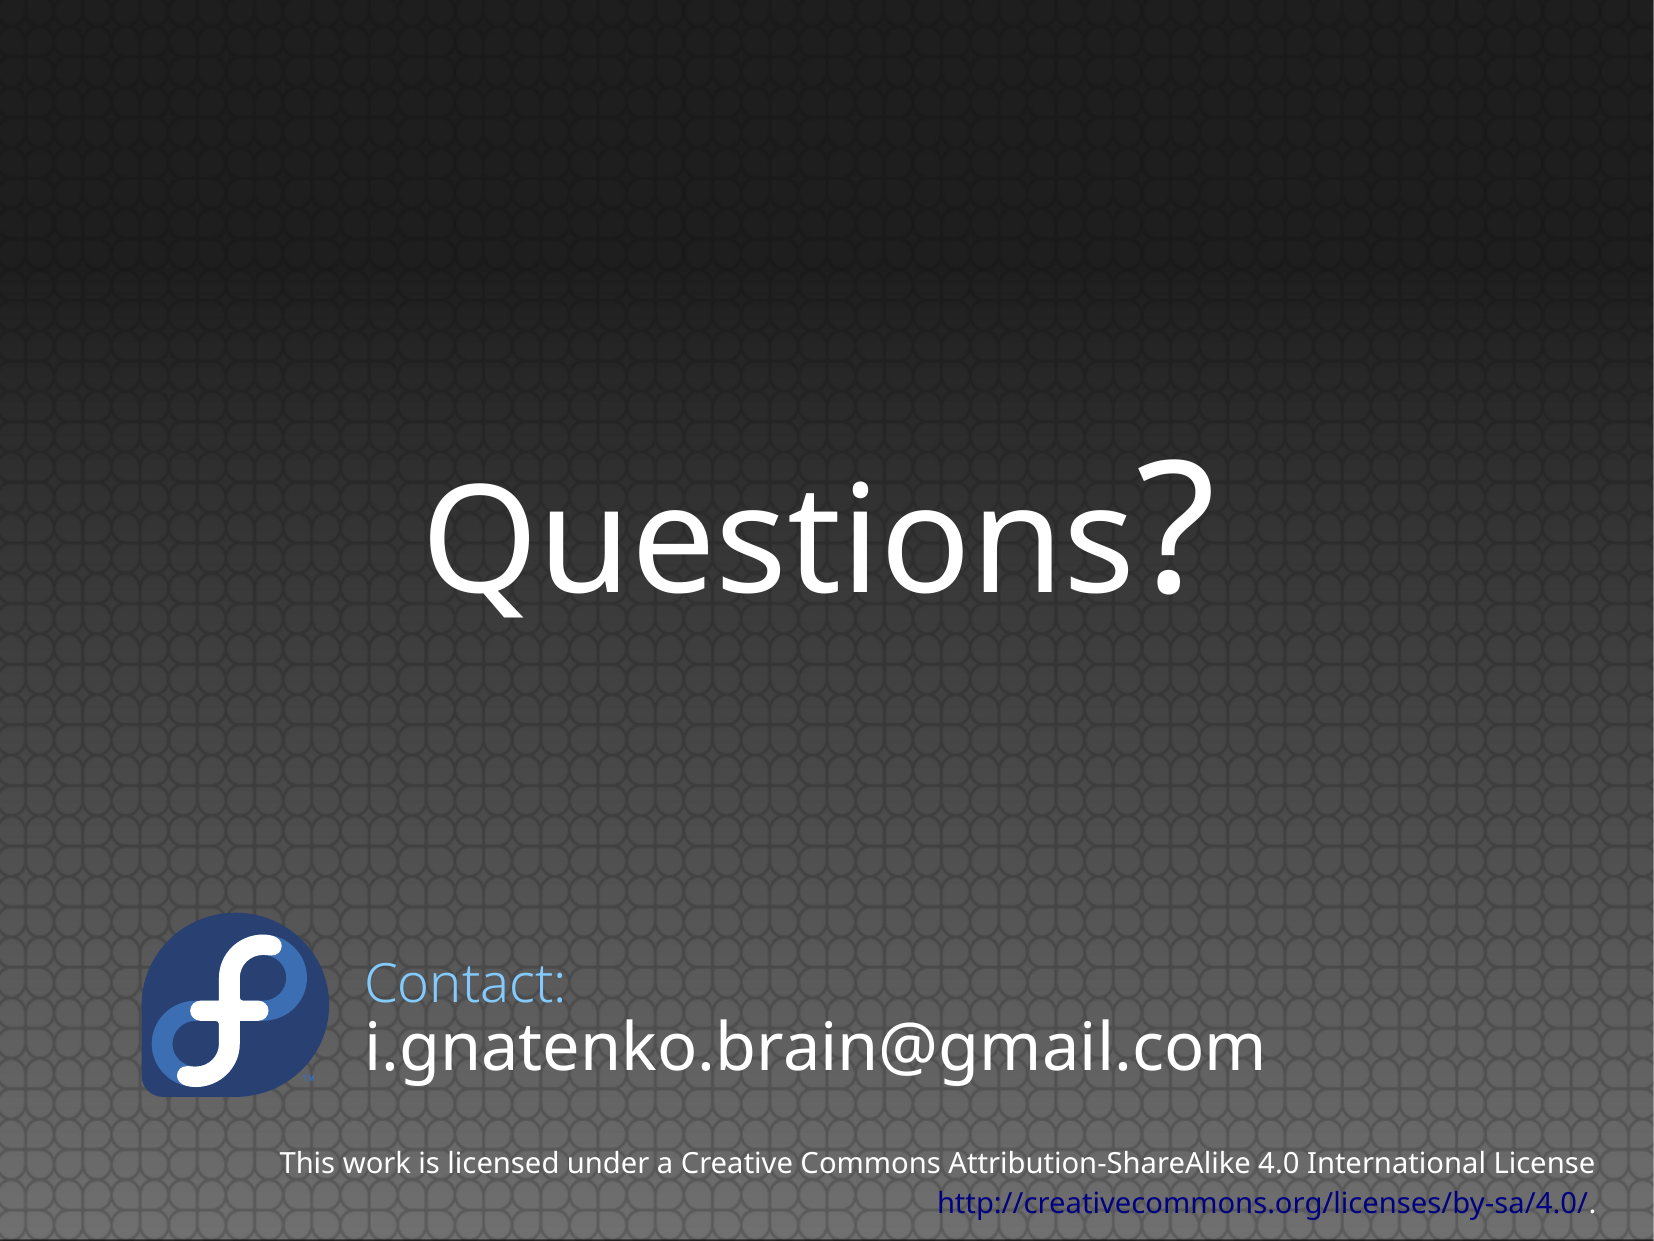

# Questions?
Contact:
i.gnatenko.brain@gmail.com
This work is licensed under a Creative Commons Attribution-ShareAlike 4.0 International License
http://creativecommons.org/licenses/by-sa/4.0/.